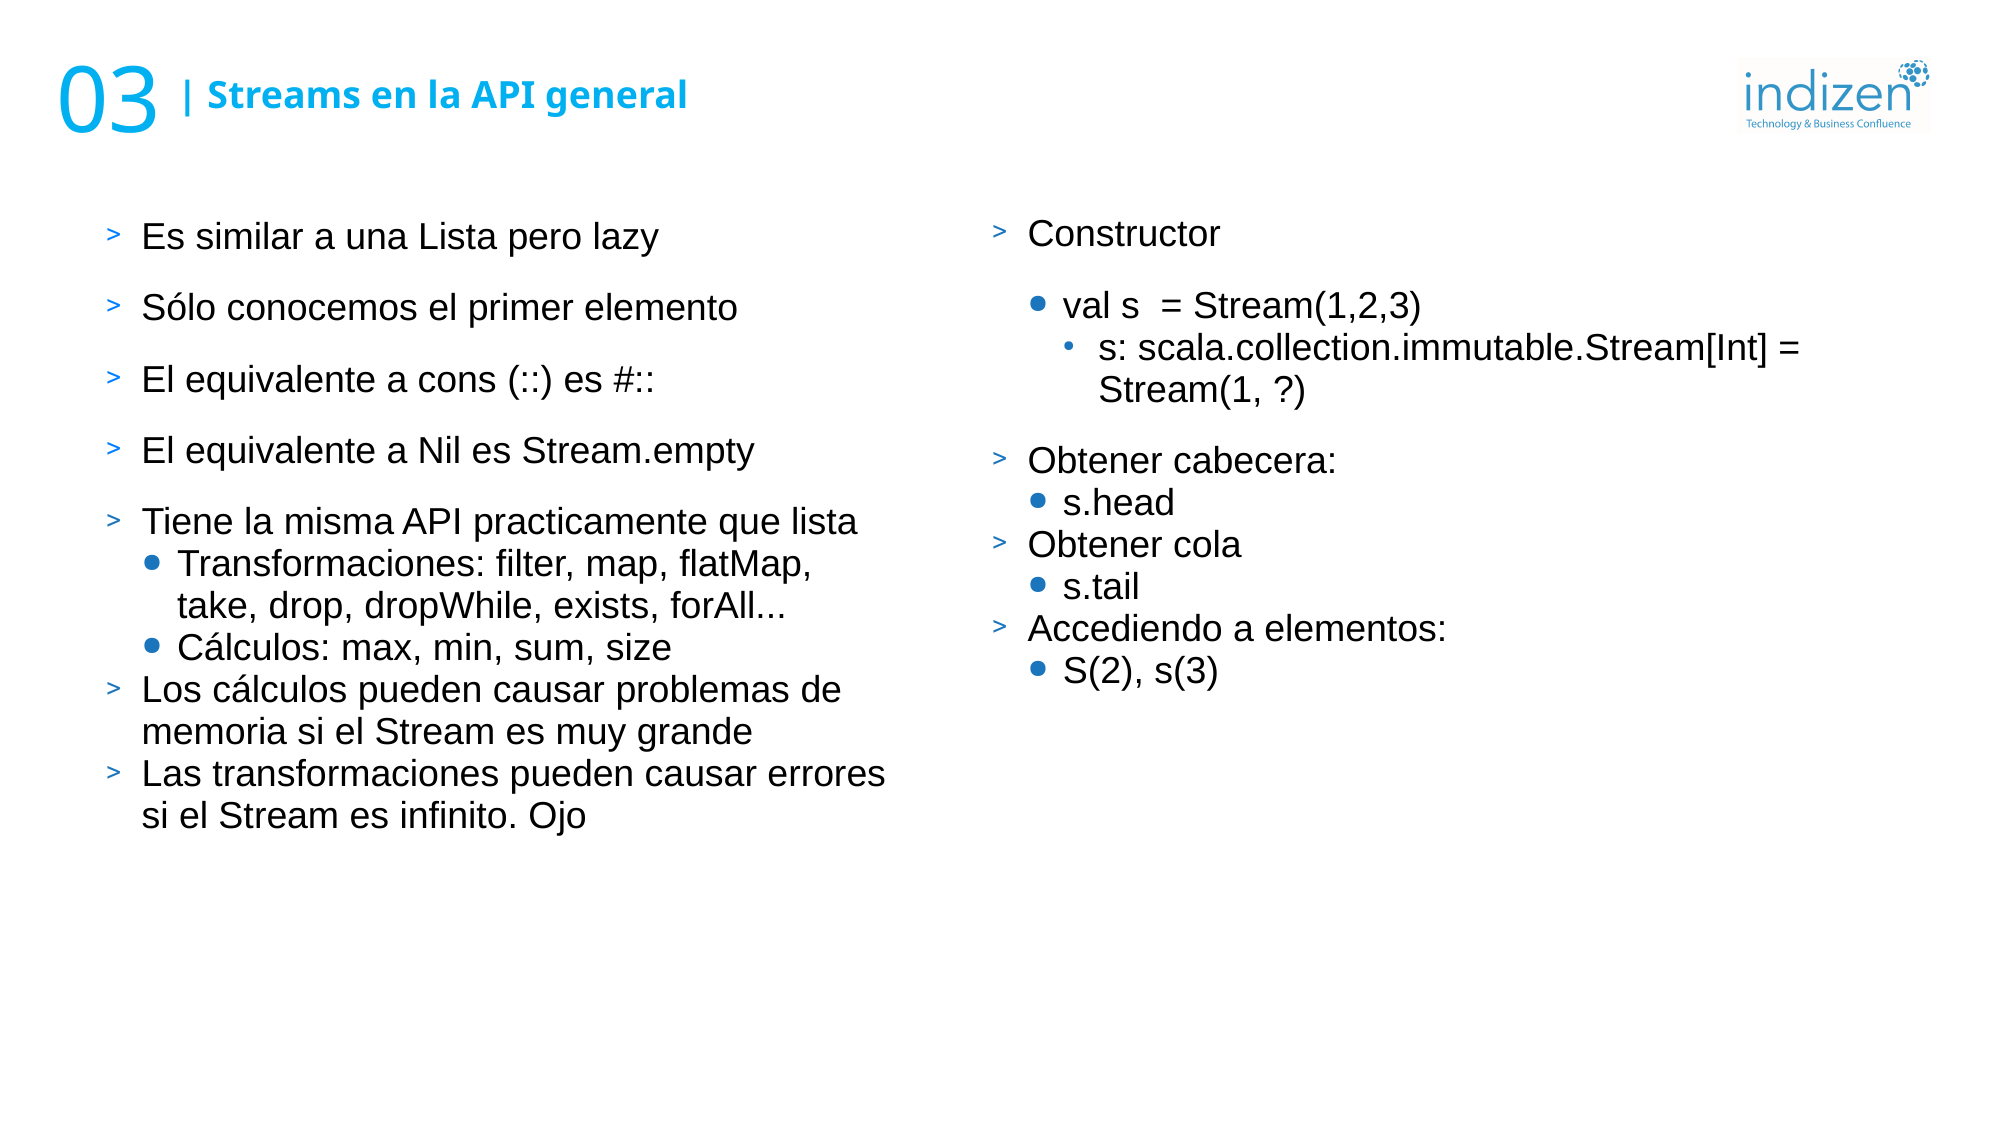

03
| Streams en la API general
Es similar a una Lista pero lazy
Sólo conocemos el primer elemento
El equivalente a cons (::) es #::
El equivalente a Nil es Stream.empty
Tiene la misma API practicamente que lista
Transformaciones: filter, map, flatMap, take, drop, dropWhile, exists, forAll...
Cálculos: max, min, sum, size
Los cálculos pueden causar problemas de memoria si el Stream es muy grande
Las transformaciones pueden causar errores si el Stream es infinito. Ojo
Constructor
val s = Stream(1,2,3)
s: scala.collection.immutable.Stream[Int] = Stream(1, ?)
Obtener cabecera:
s.head
Obtener cola
s.tail
Accediendo a elementos:
S(2), s(3)